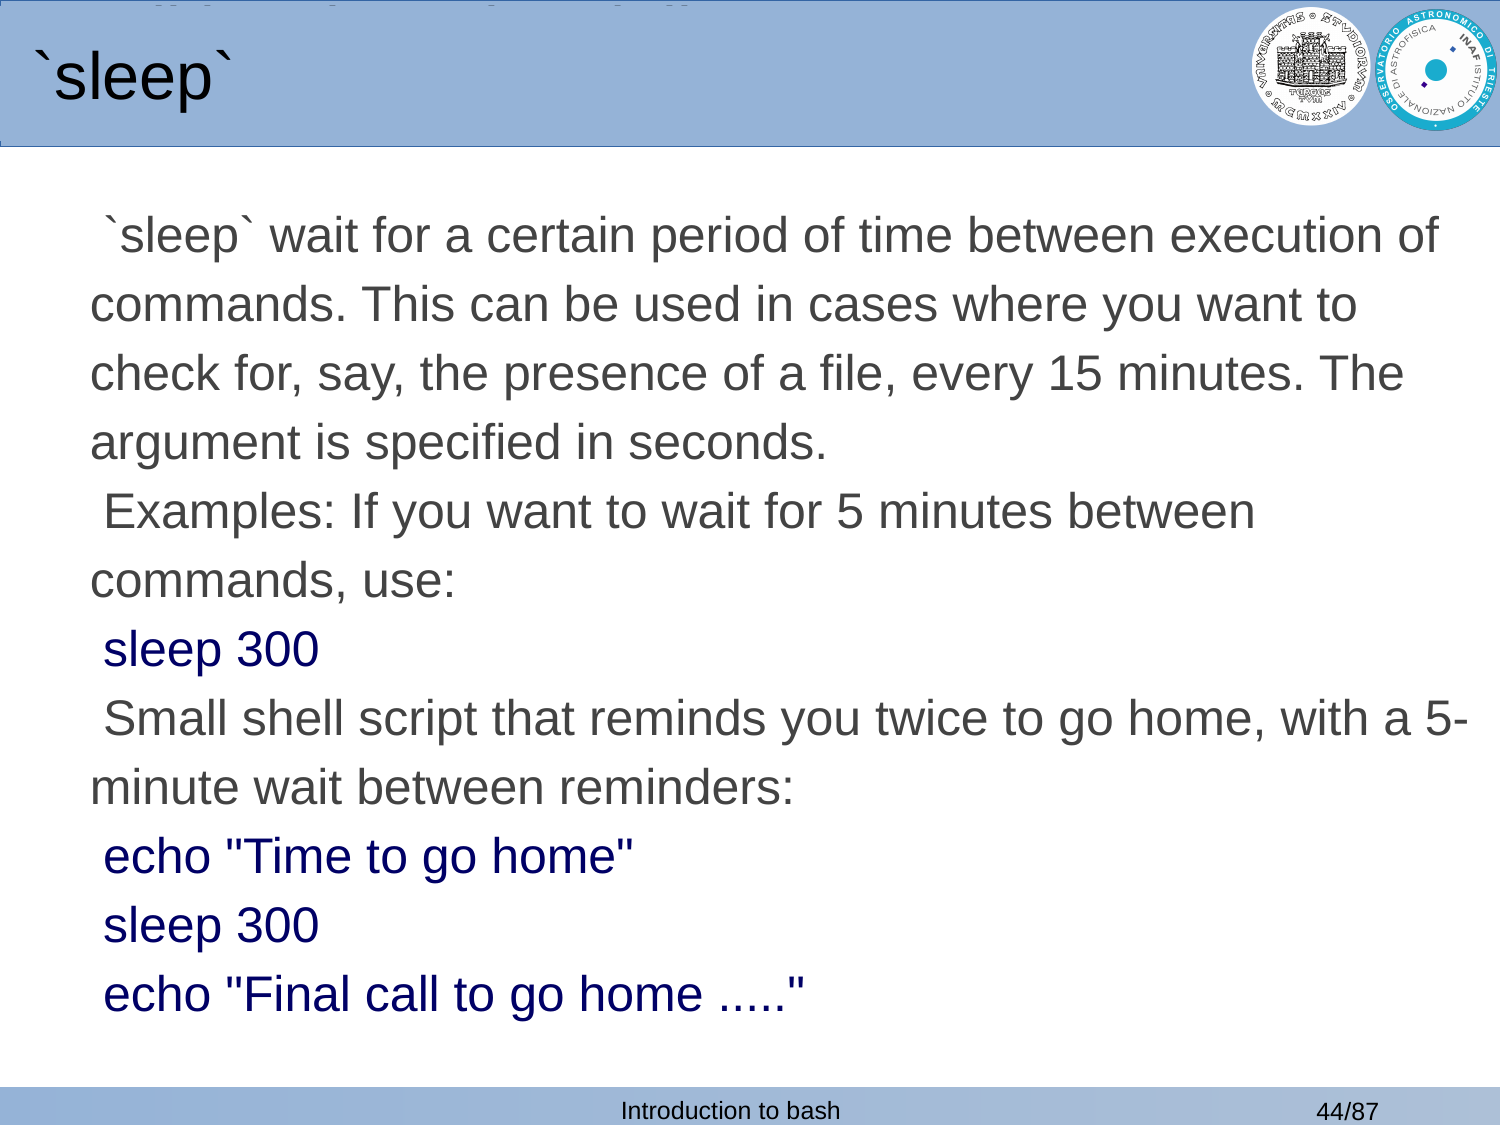

# Traditional service delivery
`sleep`
`sleep` wait for a certain period of time between execution of commands. This can be used in cases where you want to check for, say, the presence of a file, every 15 minutes. The argument is specified in seconds.
Examples: If you want to wait for 5 minutes between commands, use:
sleep 300
Small shell script that reminds you twice to go home, with a 5-minute wait between reminders:
echo "Time to go home"
sleep 300
echo "Final call to go home ....."